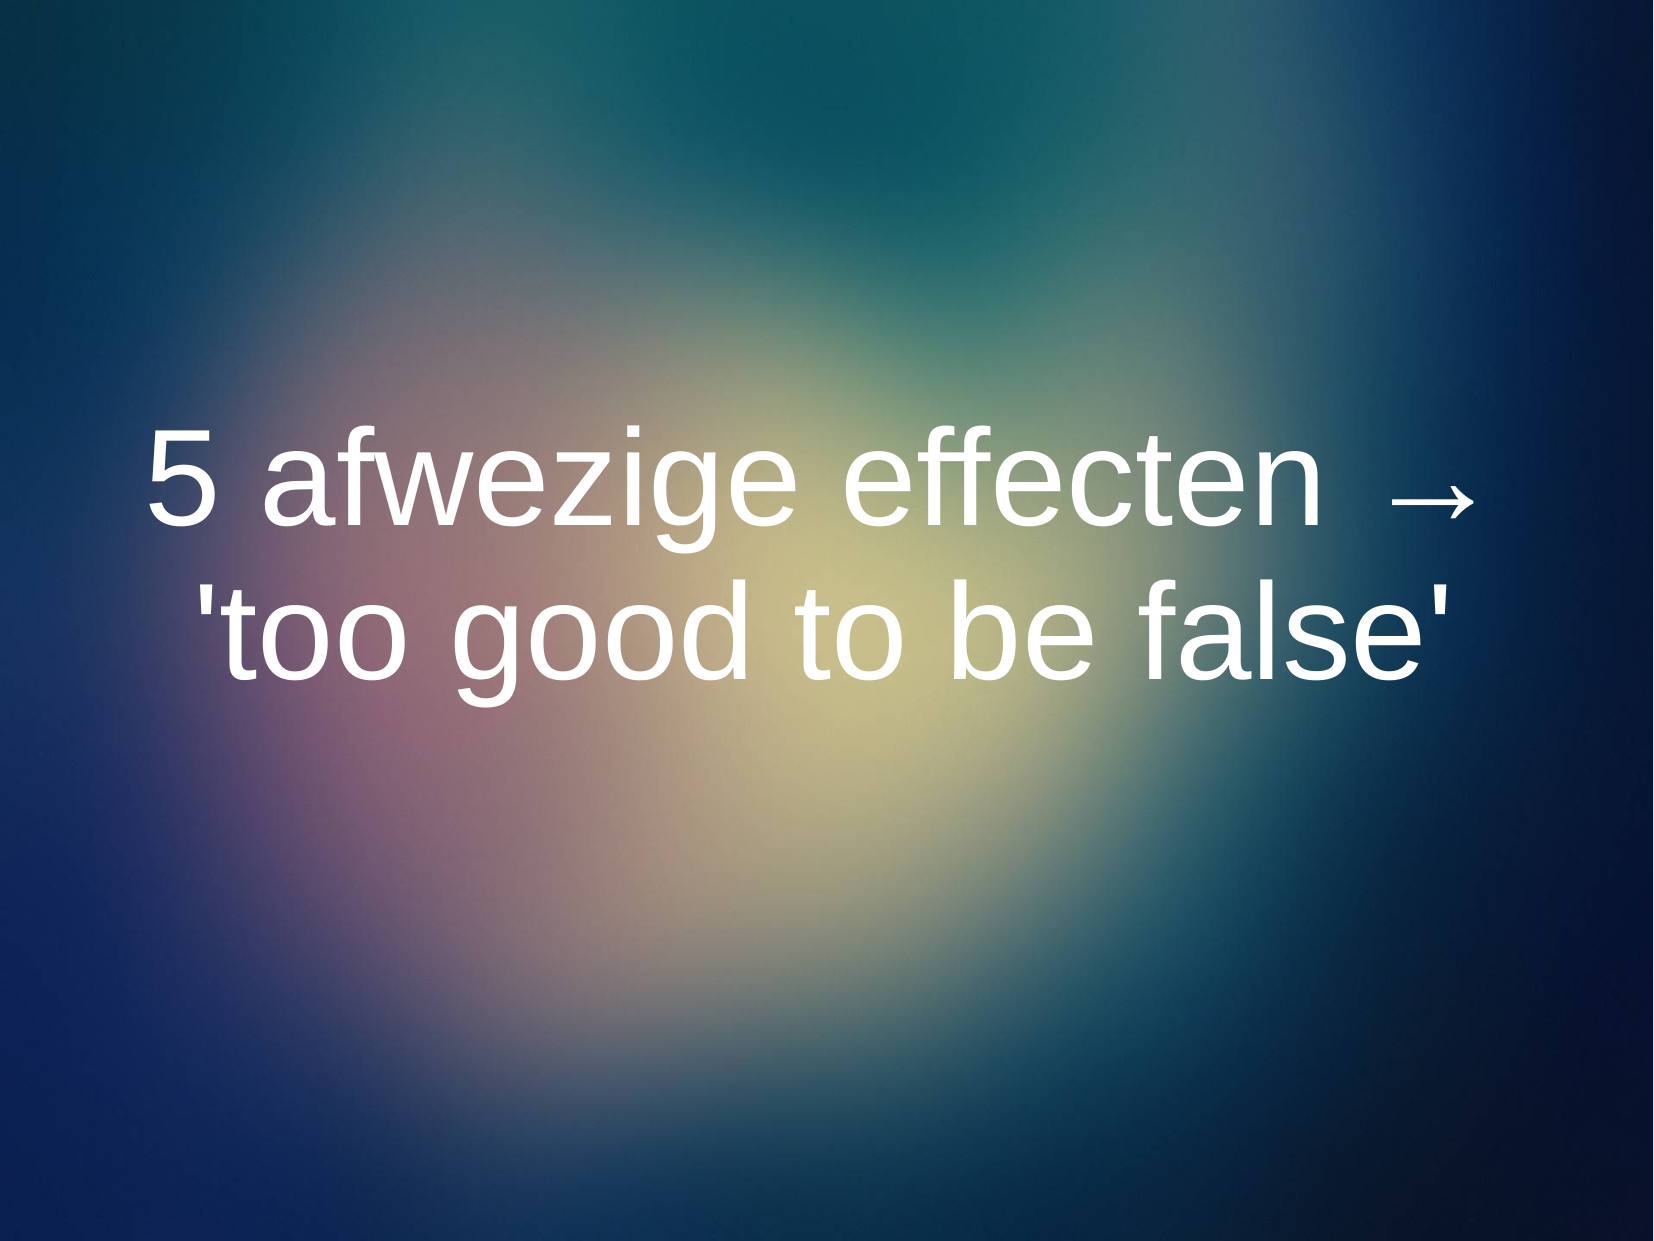

5 afwezige effecten → 'too good to be false'